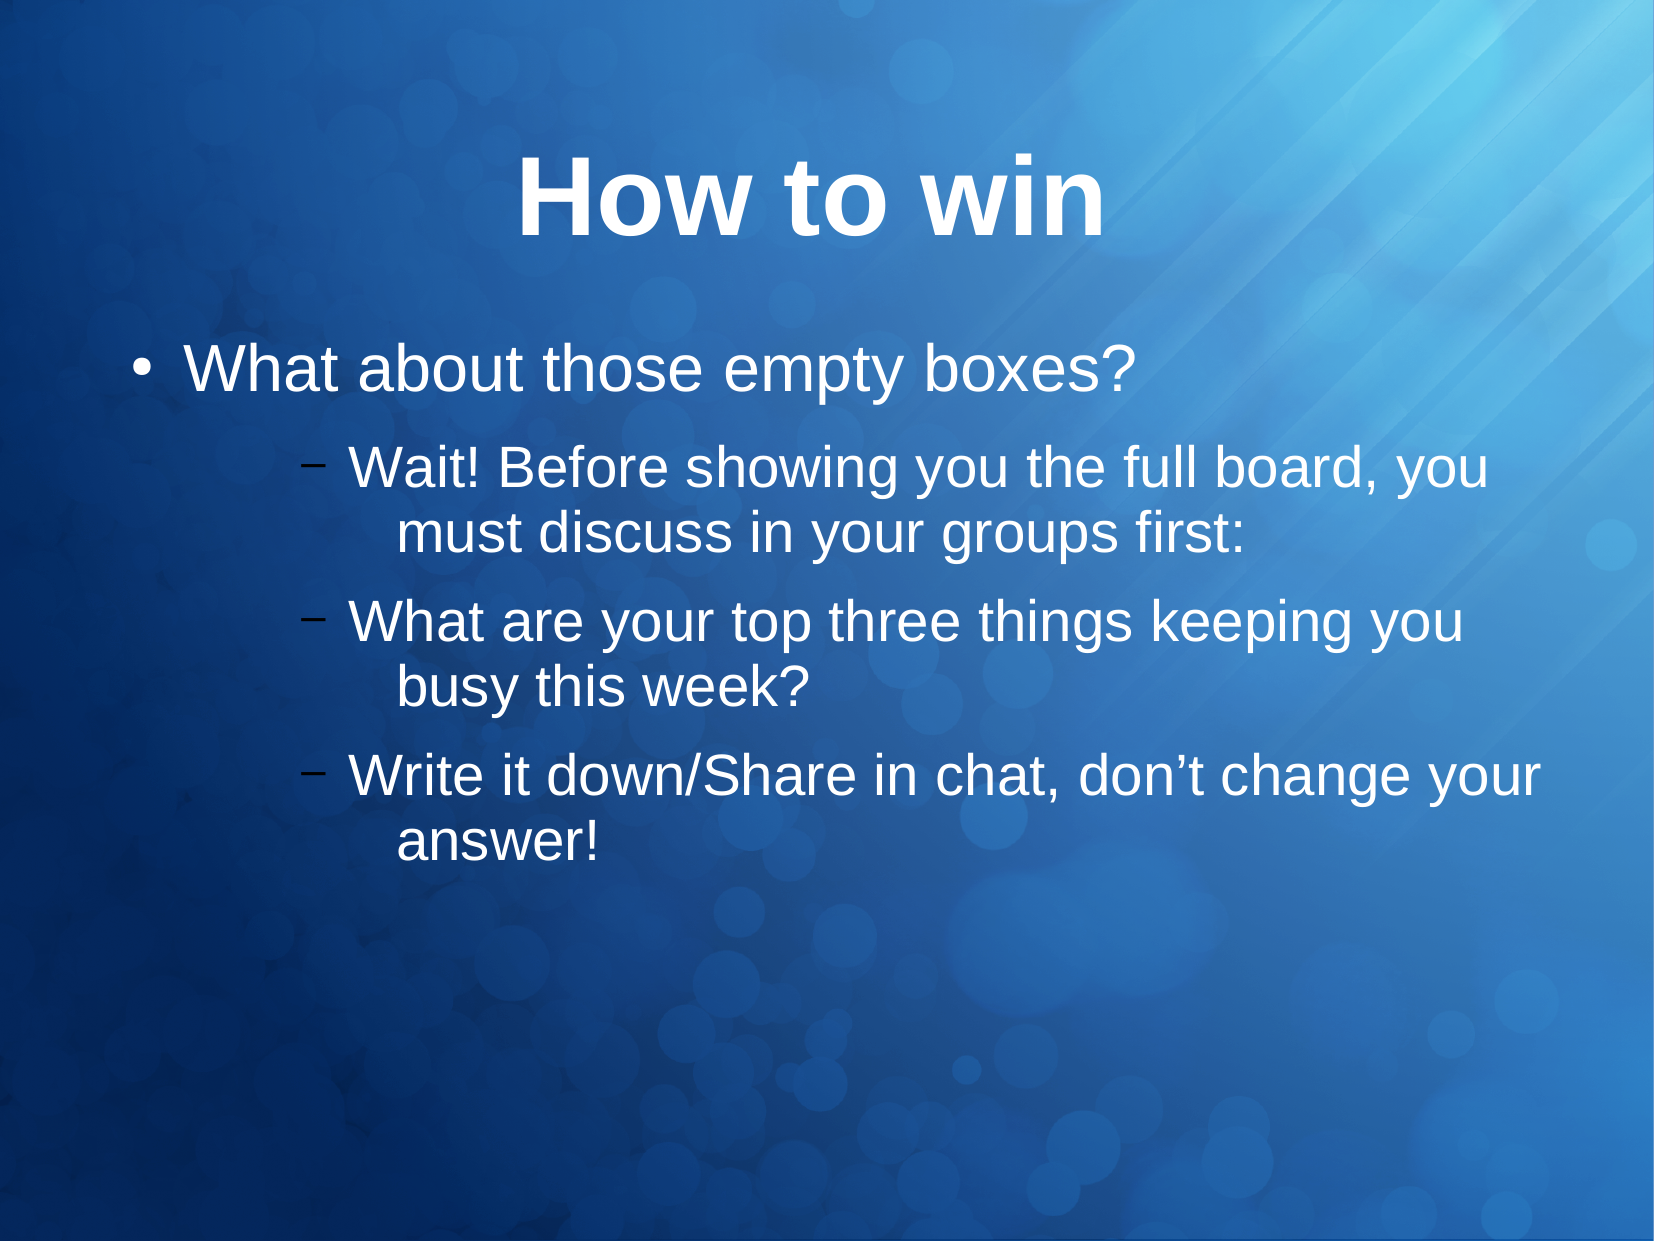

# How to win
What about those empty boxes?
Wait! Before showing you the full board, you must discuss in your groups first:
What are your top three things keeping you busy this week?
Write it down/Share in chat, don’t change your answer!